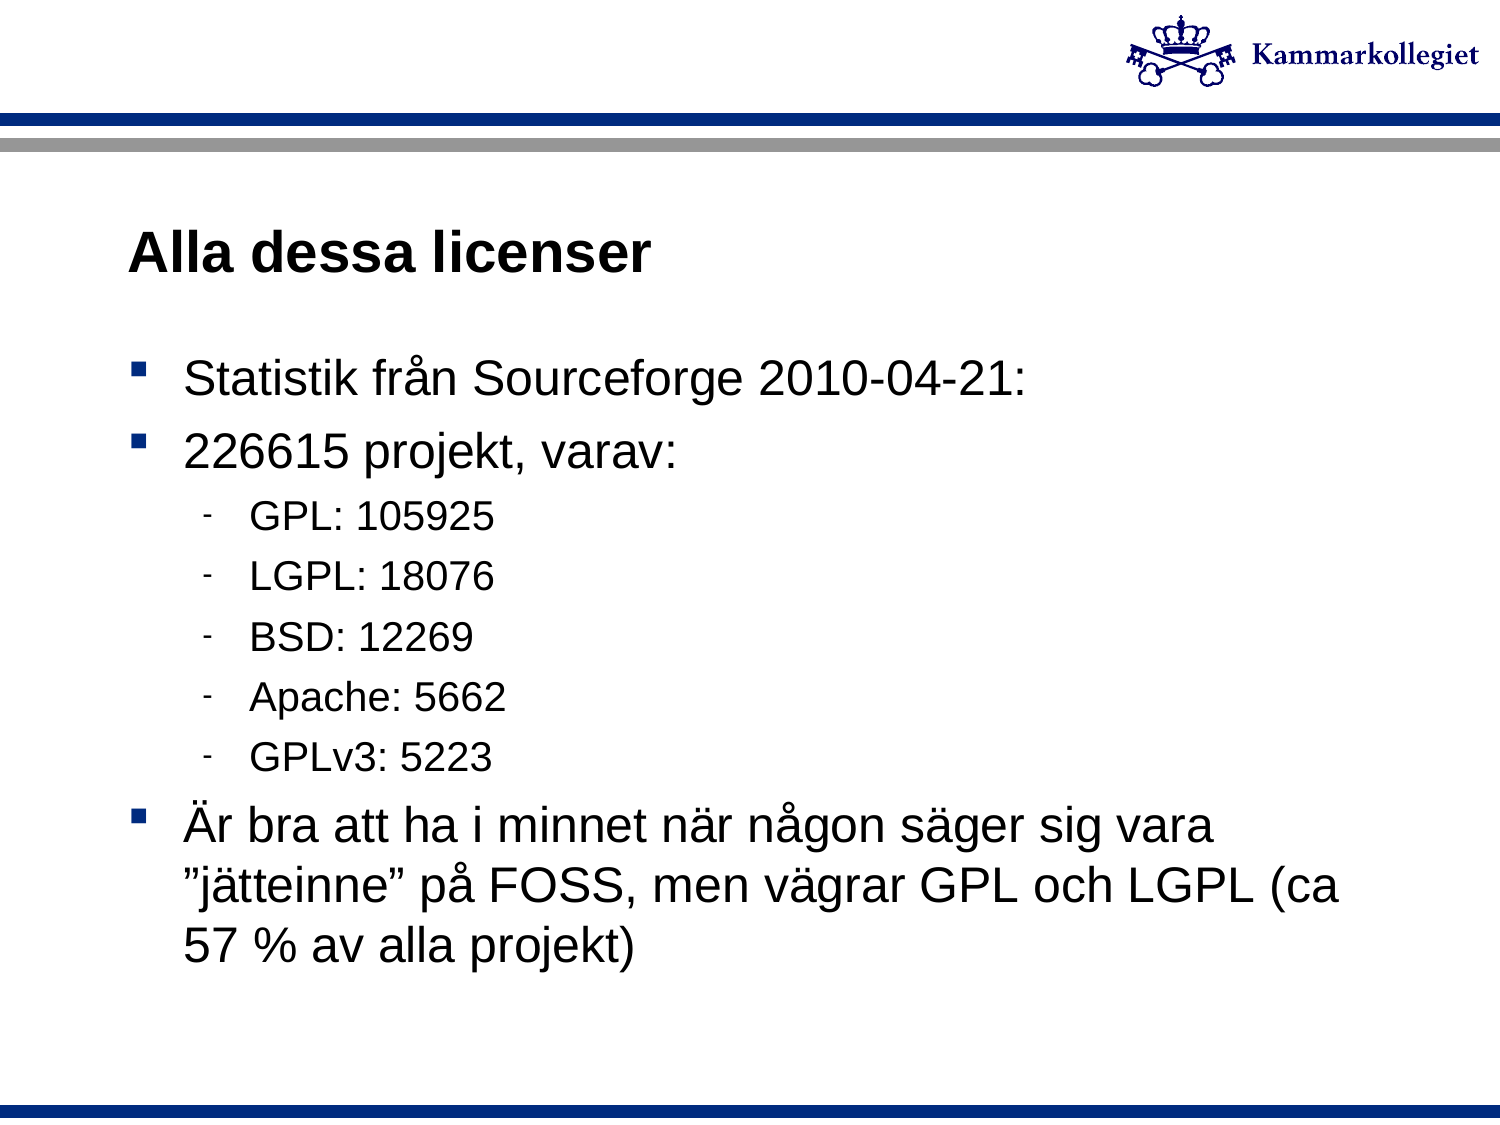

# Alla dessa licenser
Statistik från Sourceforge 2010-04-21:
226615 projekt, varav:
GPL: 105925
LGPL: 18076
BSD: 12269
Apache: 5662
GPLv3: 5223
Är bra att ha i minnet när någon säger sig vara ”jätteinne” på FOSS, men vägrar GPL och LGPL (ca 57 % av alla projekt)